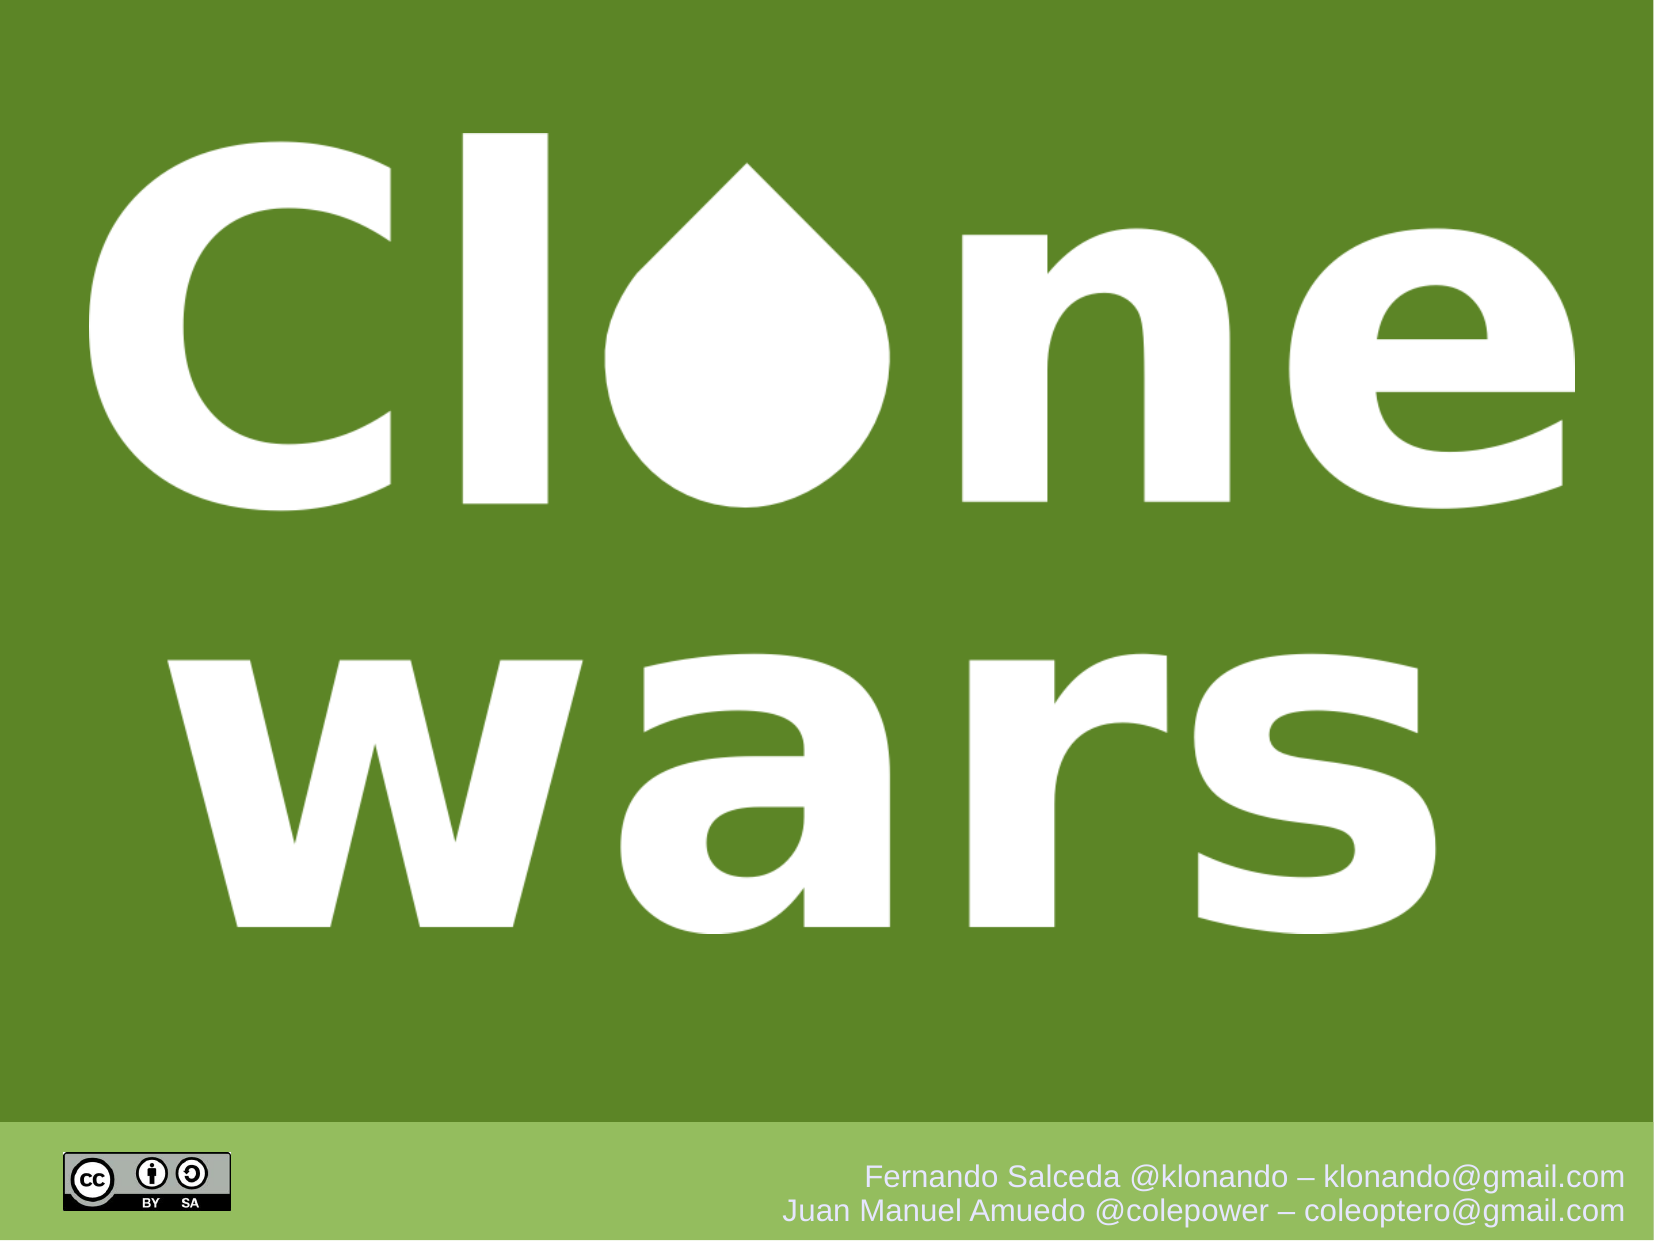

Fernando Salceda @klonando – klonando@gmail.com
Juan Manuel Amuedo @colepower – coleoptero@gmail.com